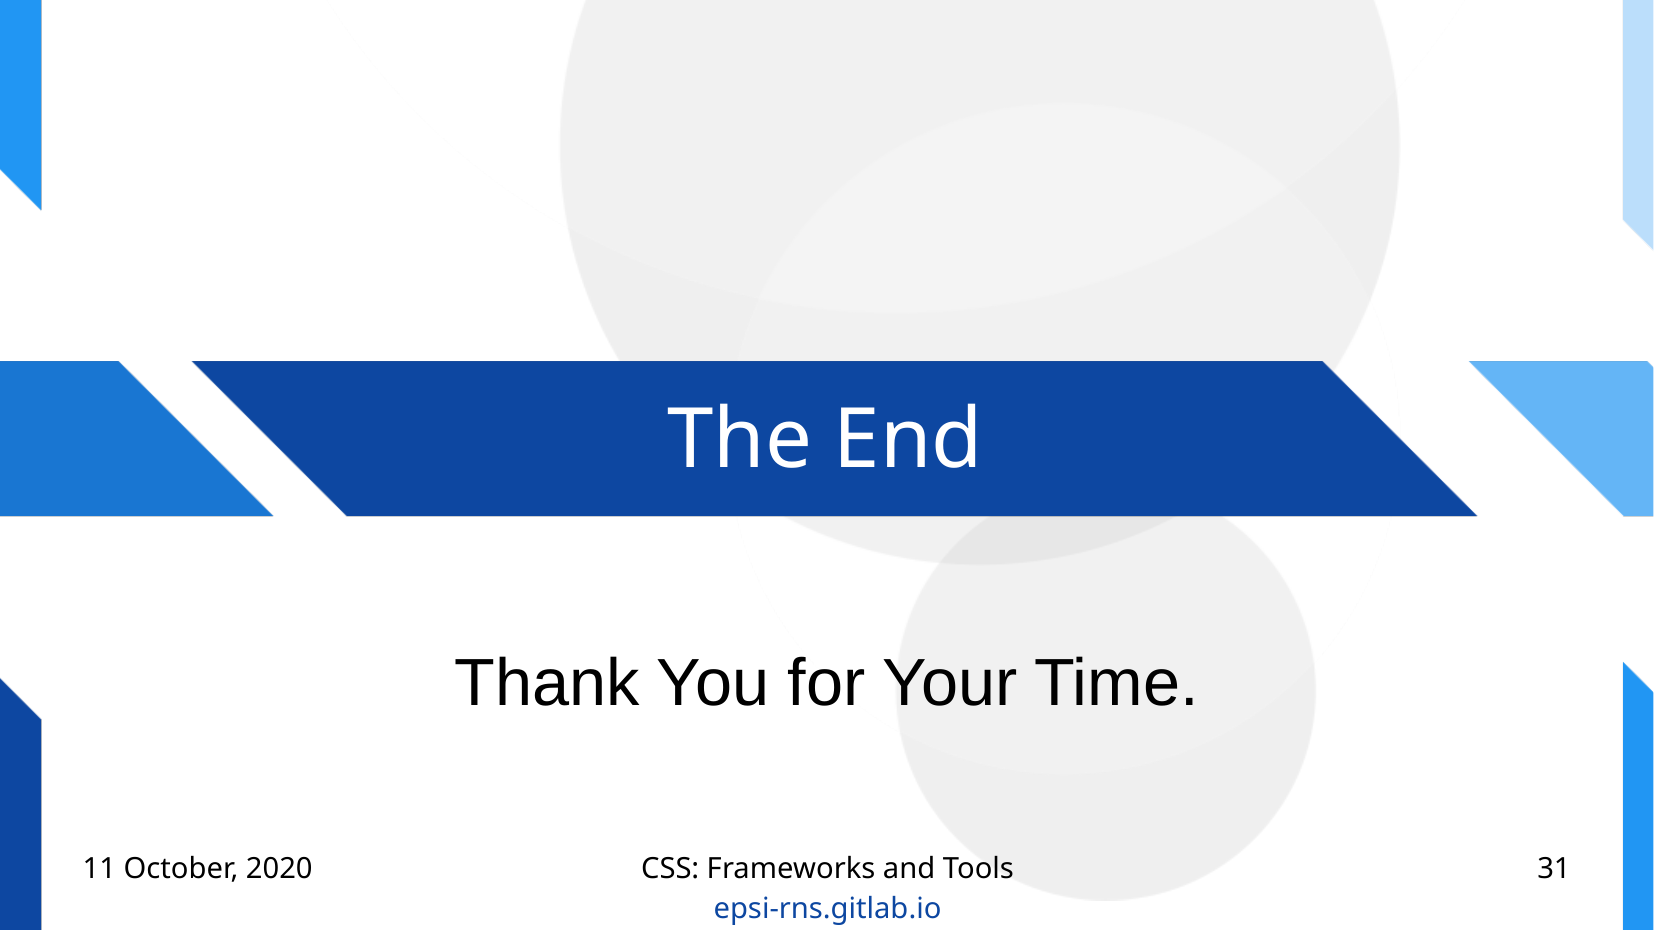

# The End
Thank You for Your Time.
11 October, 2020
CSS: Frameworks and Tools
31